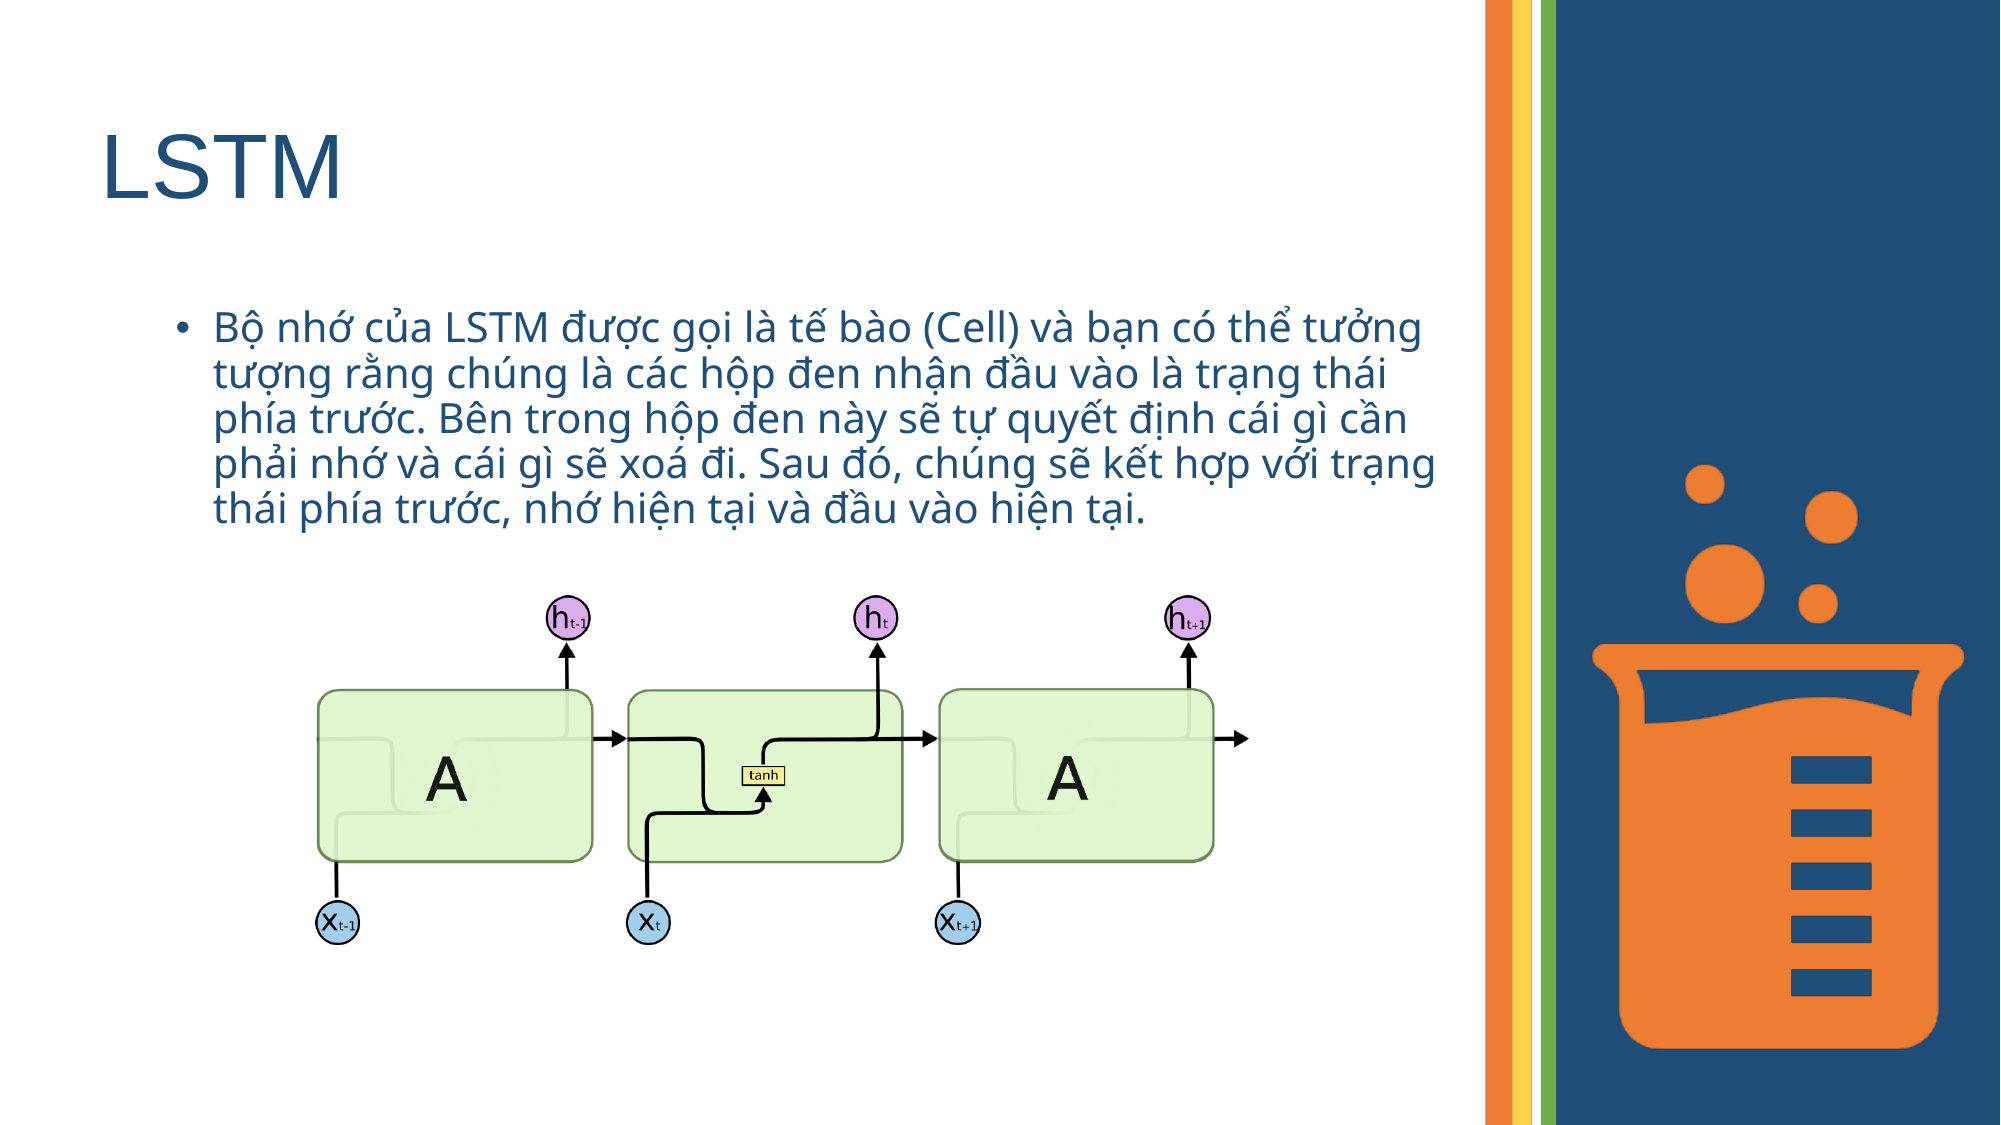

# LSTM
Bộ nhớ của LSTM được gọi là tế bào (Cell) và bạn có thể tưởng tượng rằng chúng là các hộp đen nhận đầu vào là trạng thái phía trước. Bên trong hộp đen này sẽ tự quyết định cái gì cần phải nhớ và cái gì sẽ xoá đi. Sau đó, chúng sẽ kết hợp với trạng thái phía trước, nhớ hiện tại và đầu vào hiện tại.